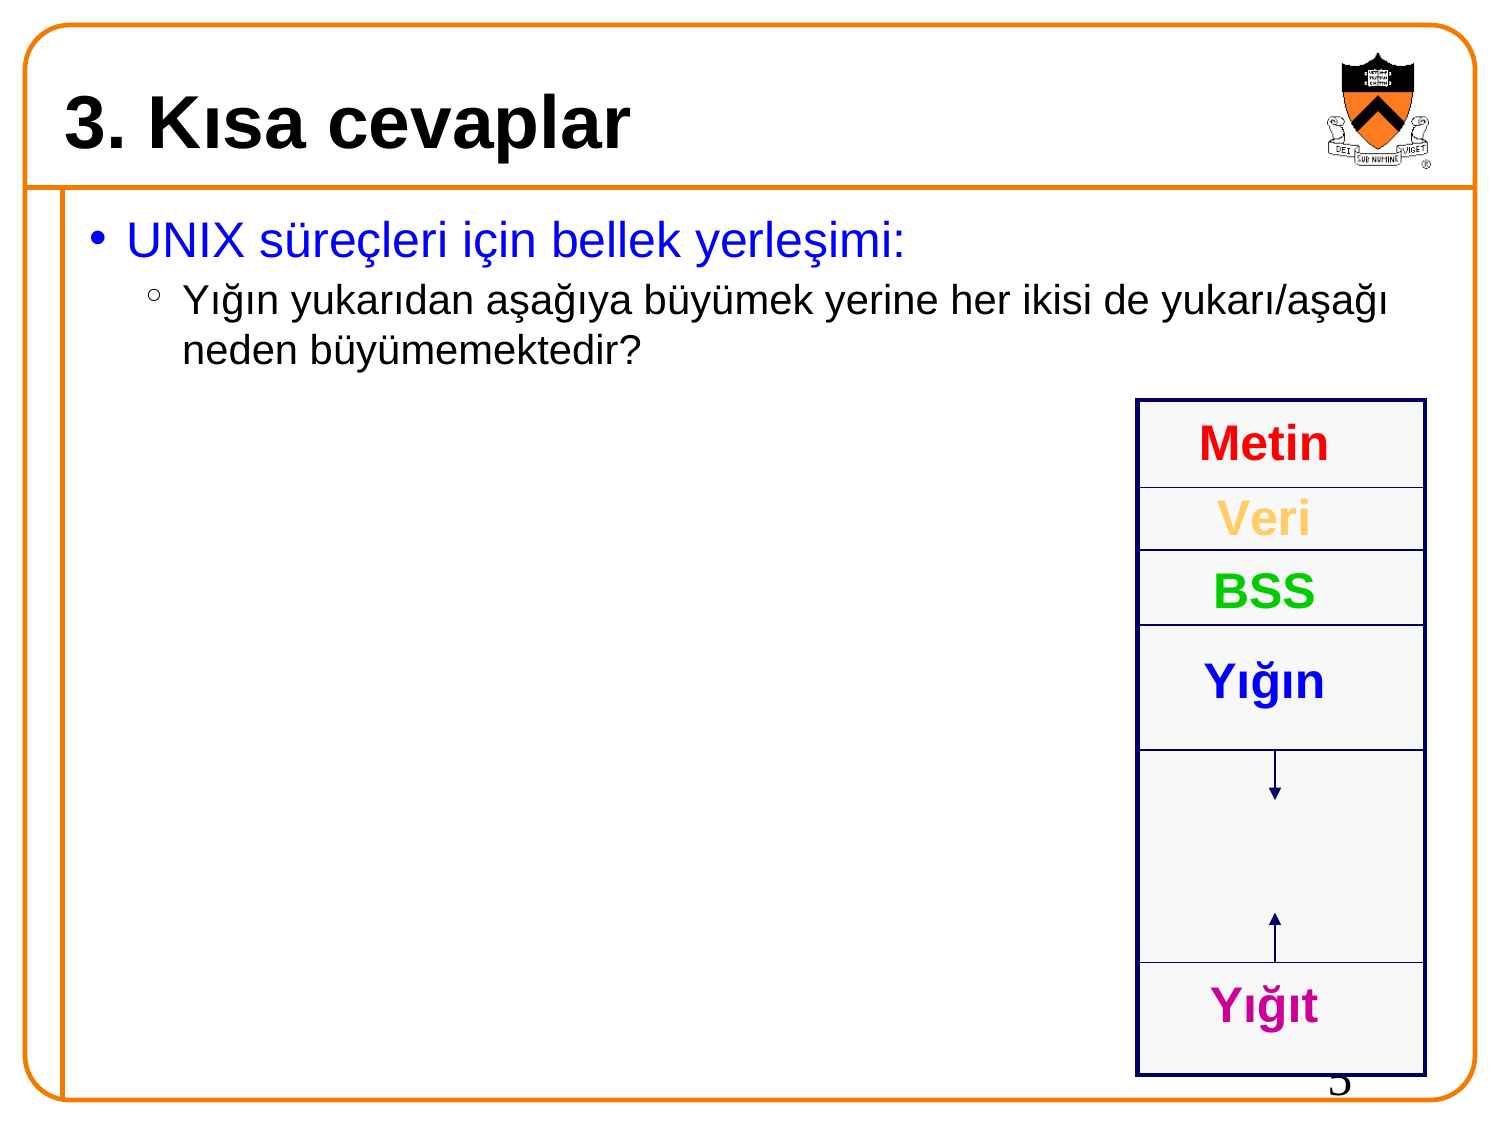

# 3. Kısa cevaplar
UNIX süreçleri için bellek yerleşimi:
Yığın yukarıdan aşağıya büyümek yerine her ikisi de yukarı/aşağı neden büyümemektedir?
Metin
Veri
BSS
Yığın
Yığıt
5